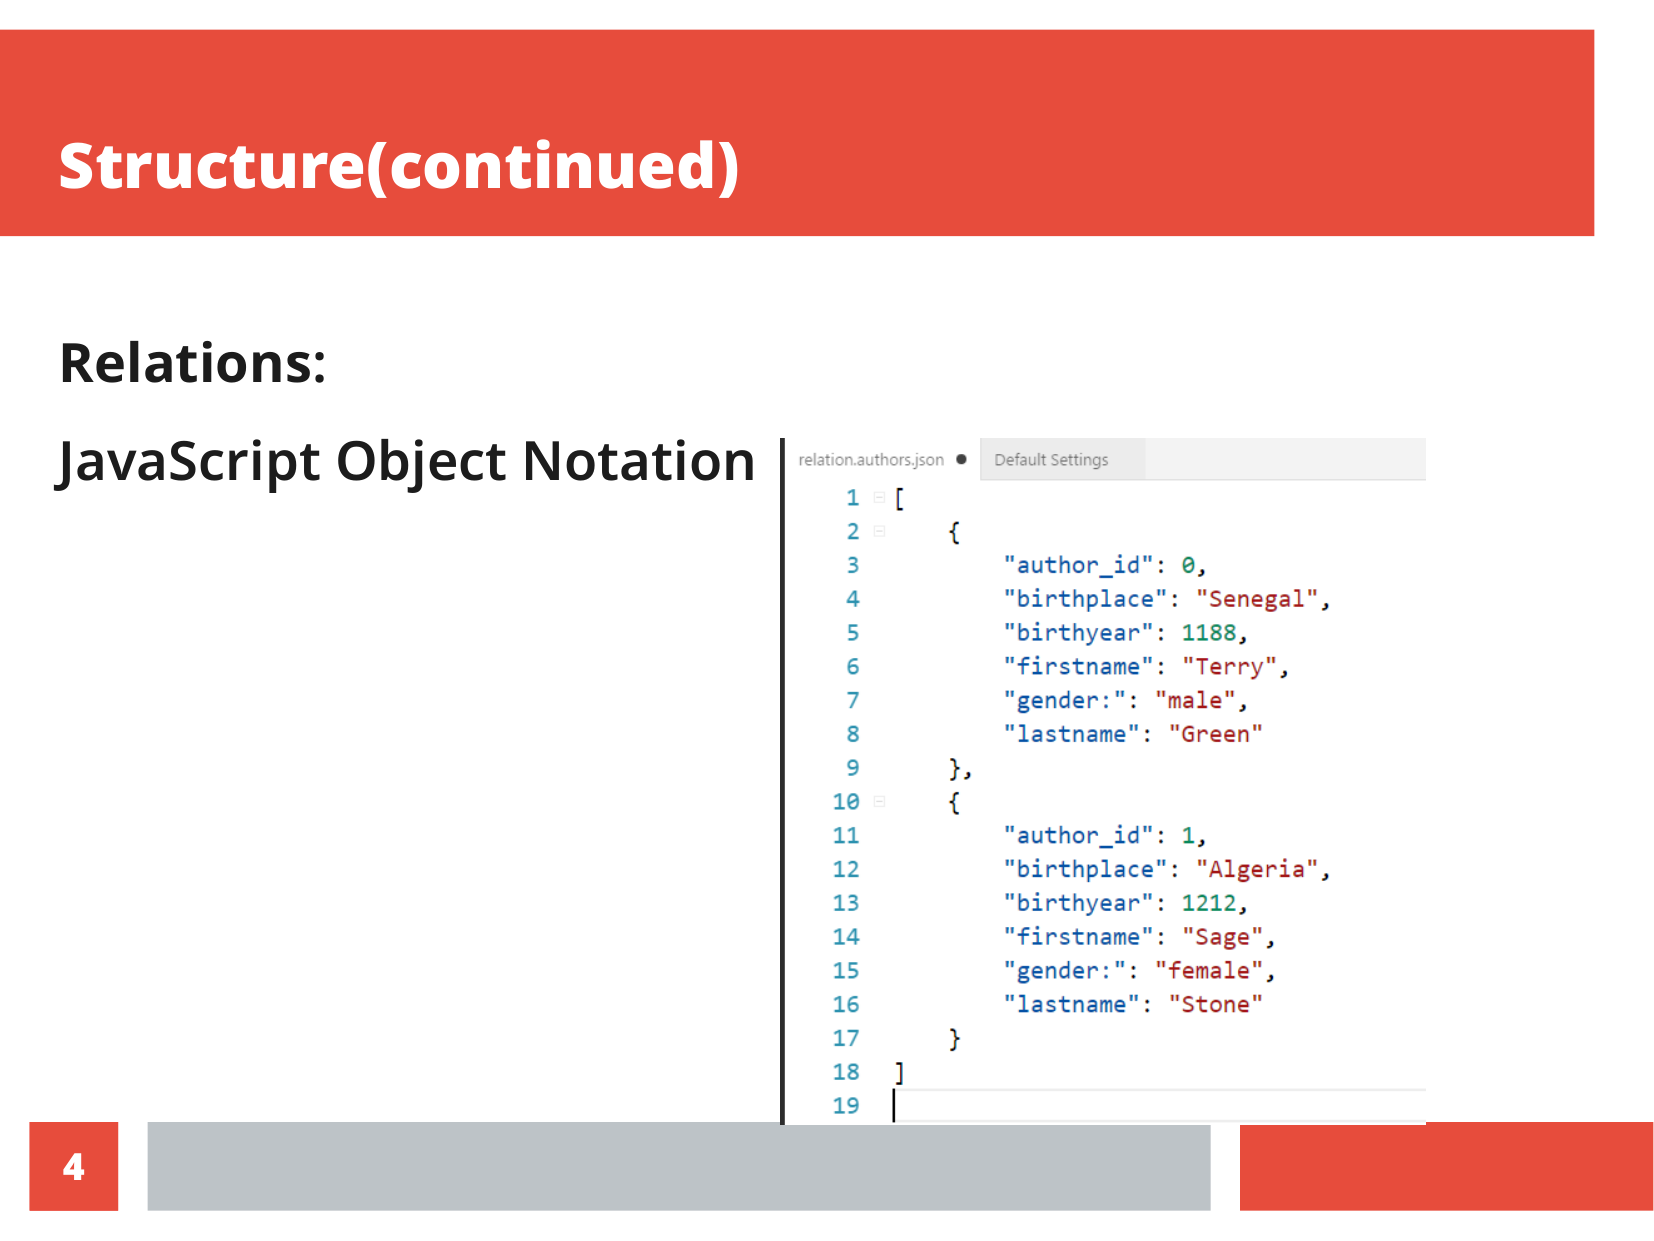

# Structure(continued)
Relations:
JavaScript Object Notation
4